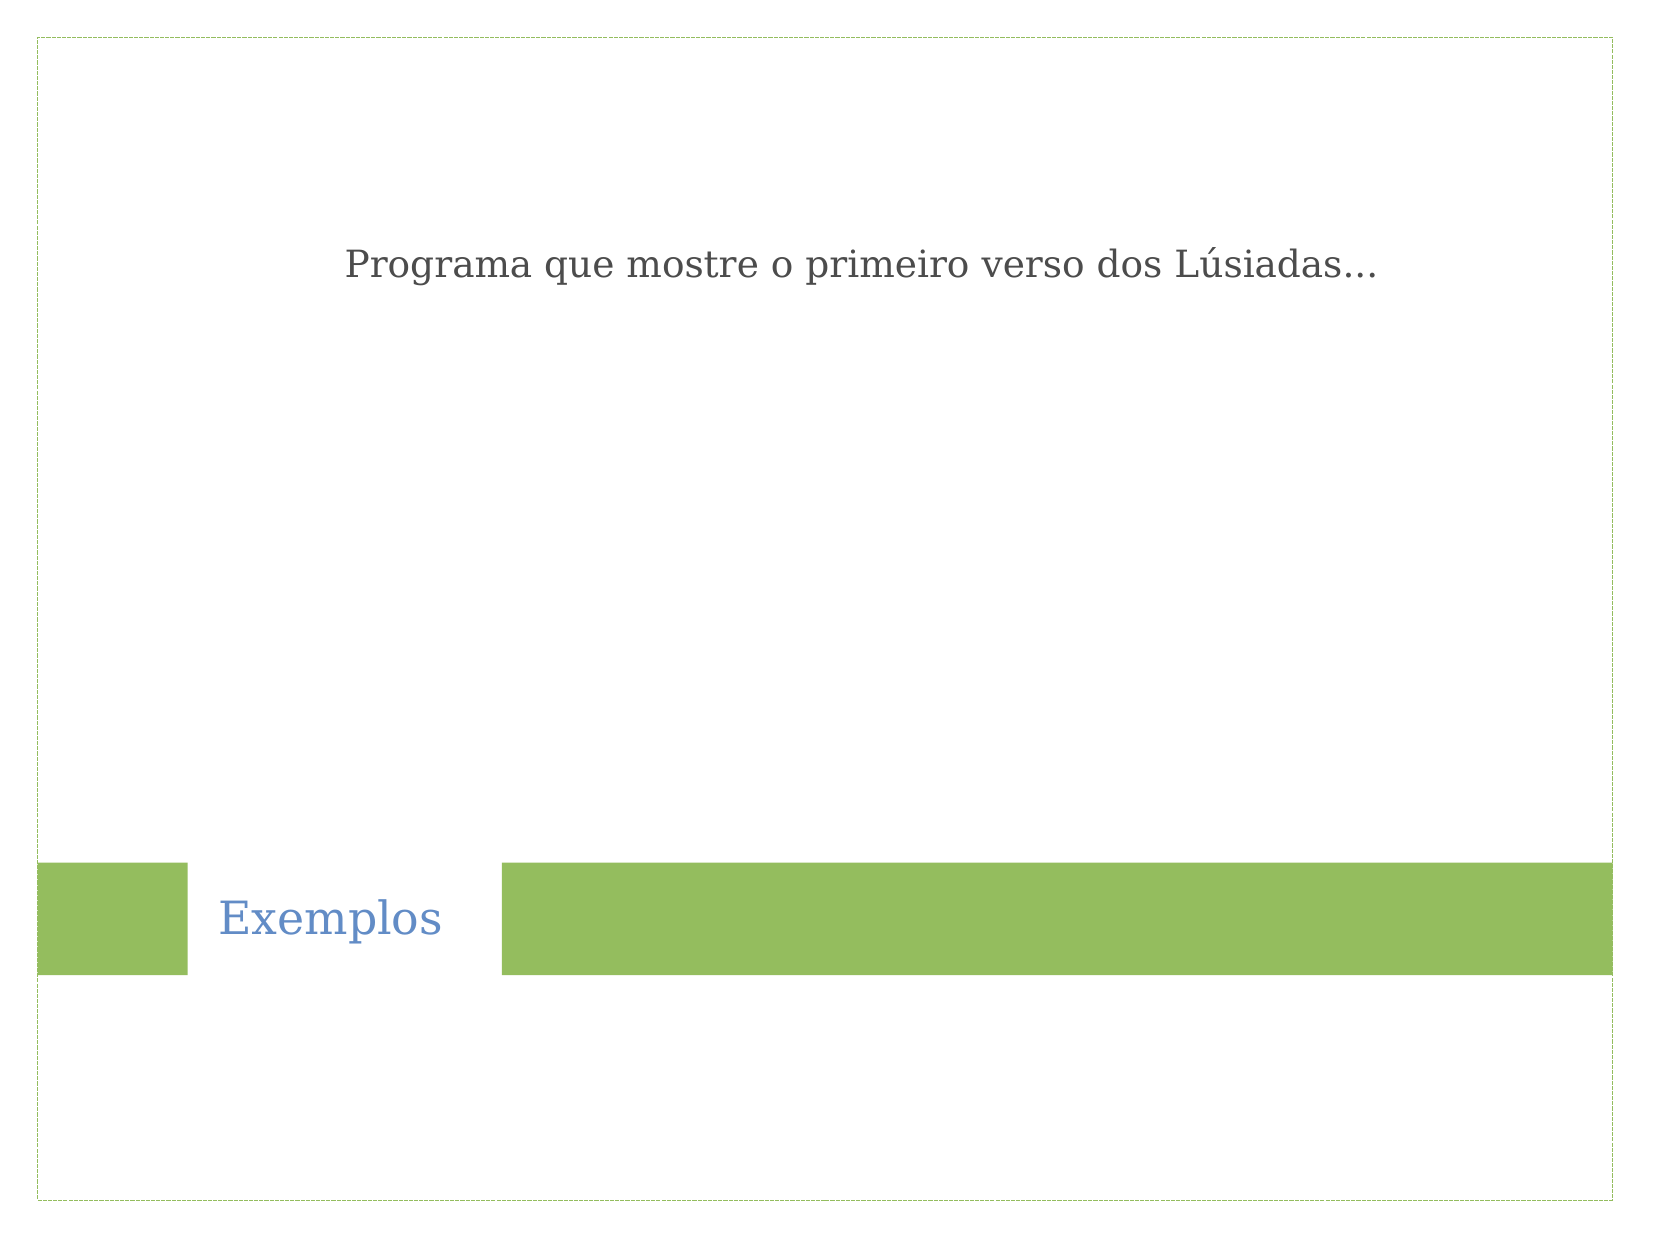

Programa que mostre o primeiro verso dos Lúsiadas...
Exemplos